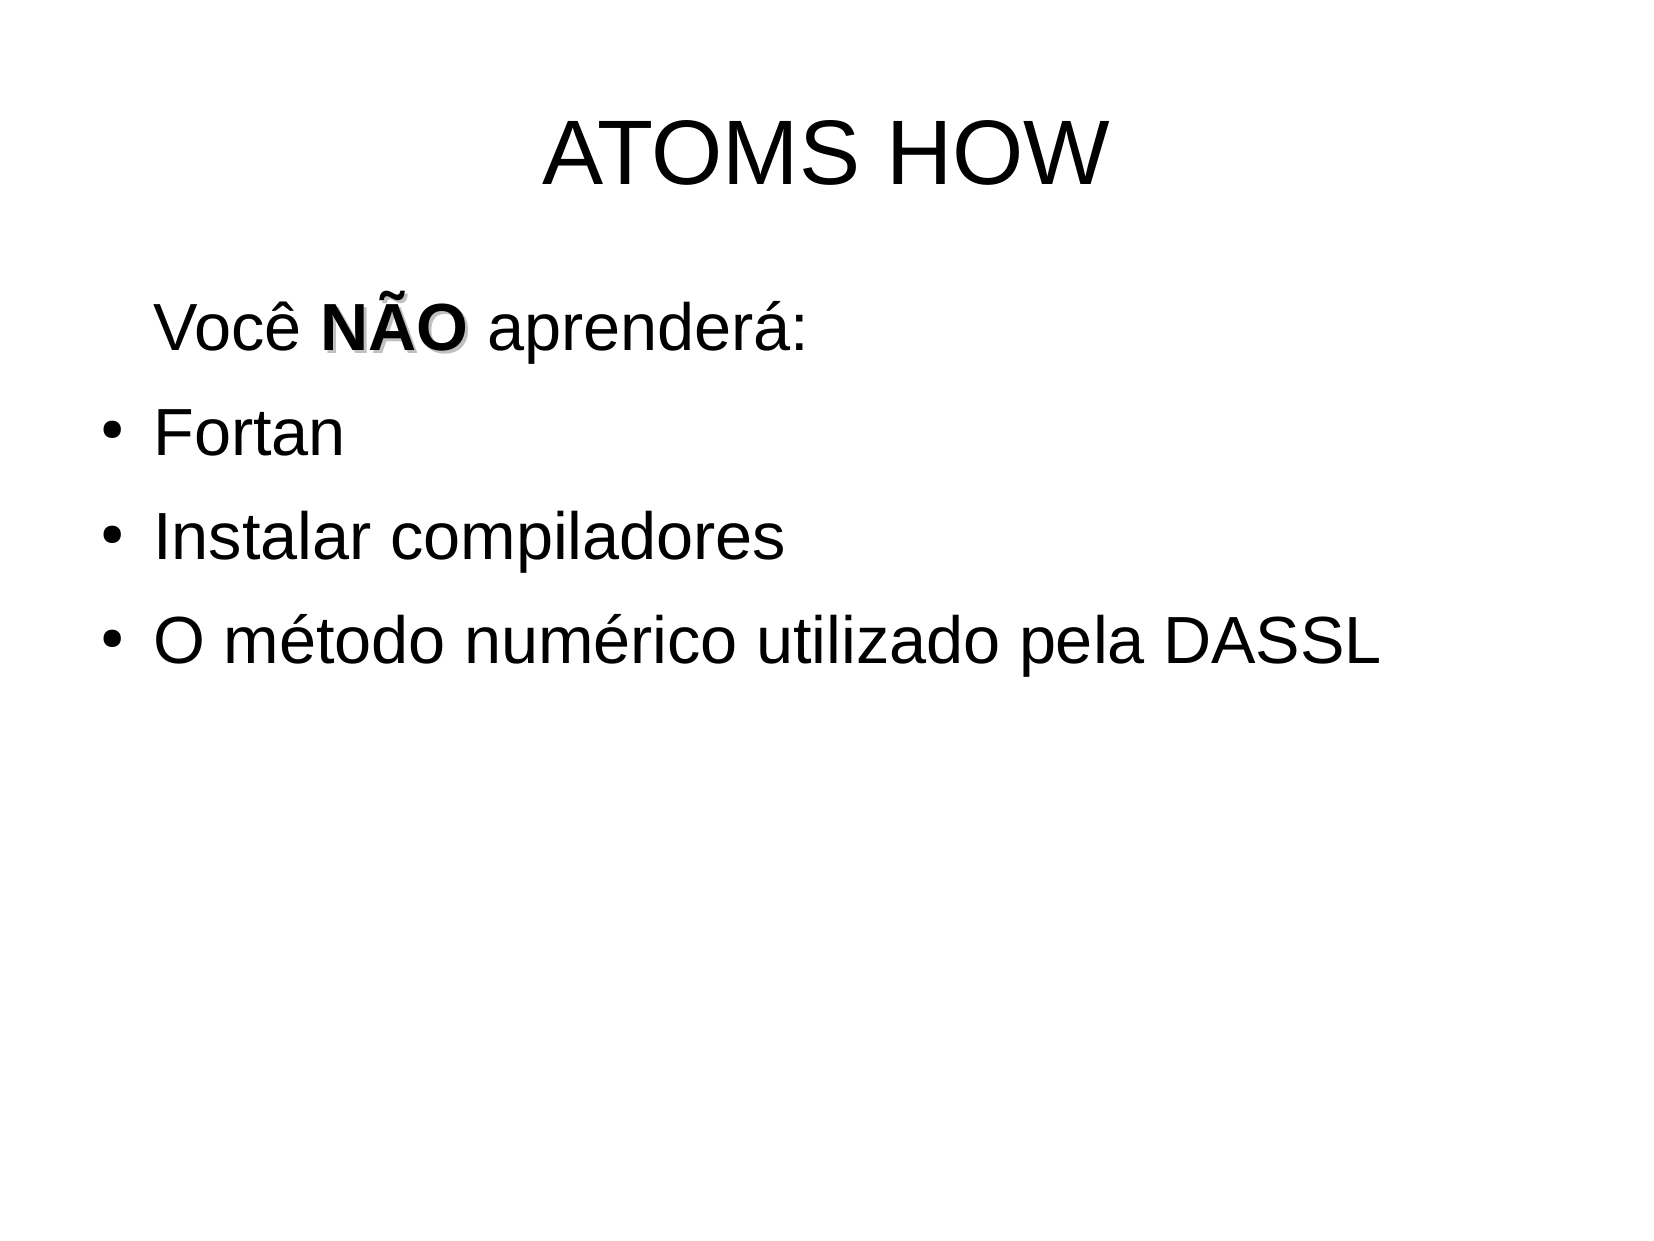

# ATOMS HOW
Você NÃO aprenderá:
Fortan
Instalar compiladores
O método numérico utilizado pela DASSL